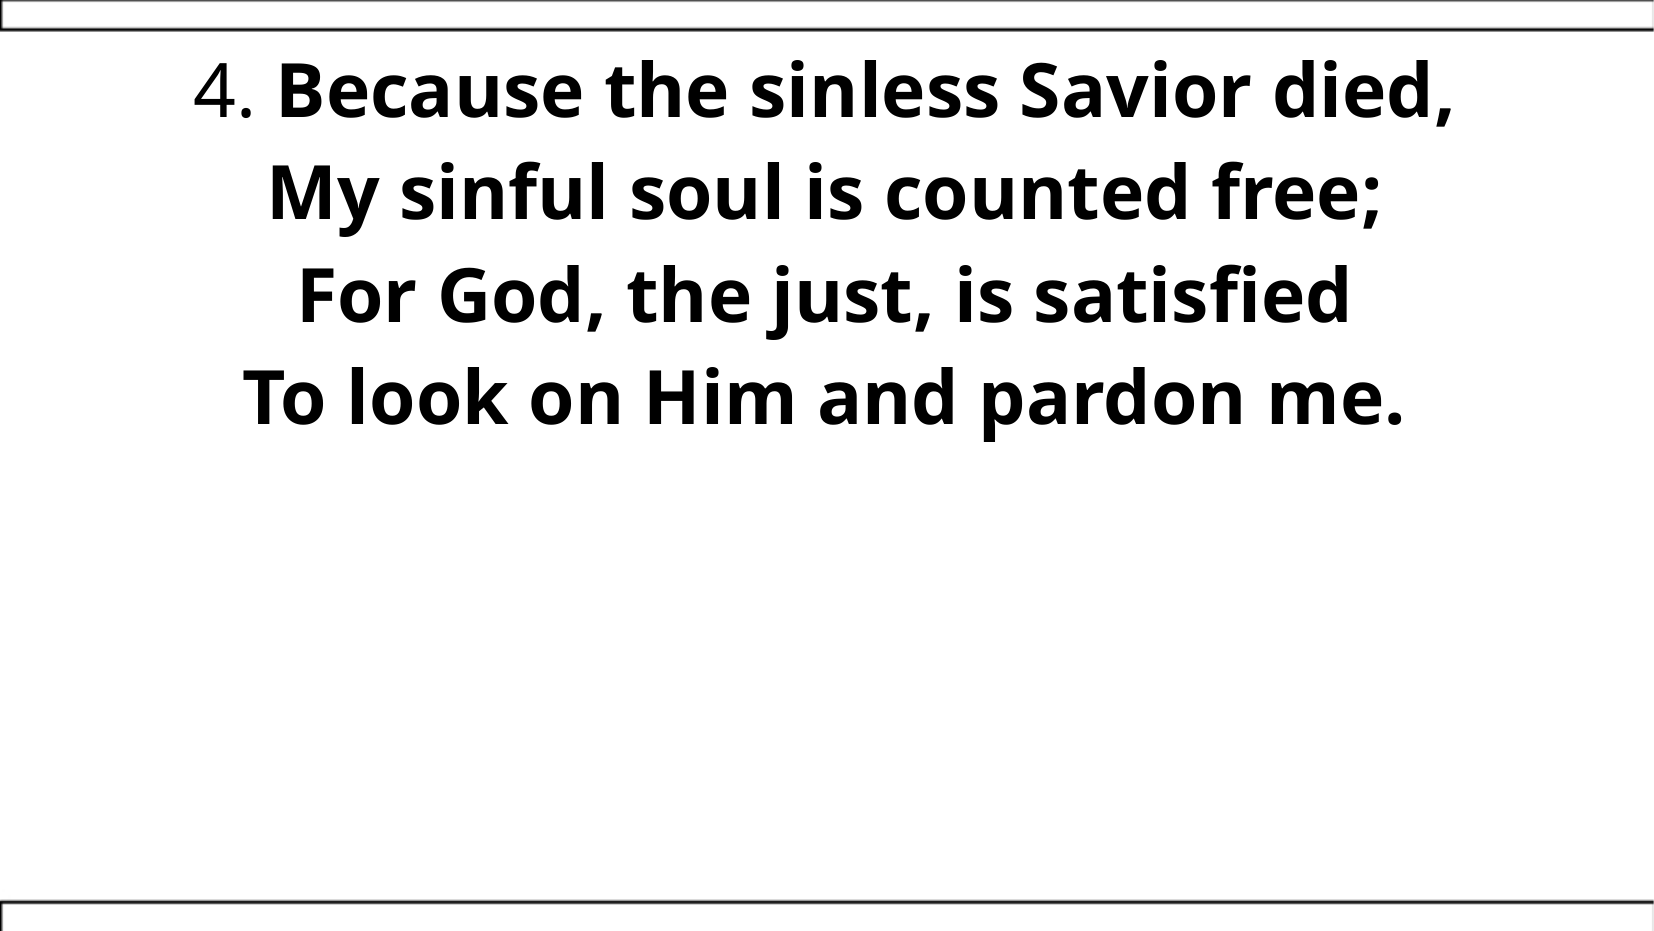

4. Because the sinless Savior died,
My sinful soul is counted free;
For God, the just, is satisfied
To look on Him and pardon me.